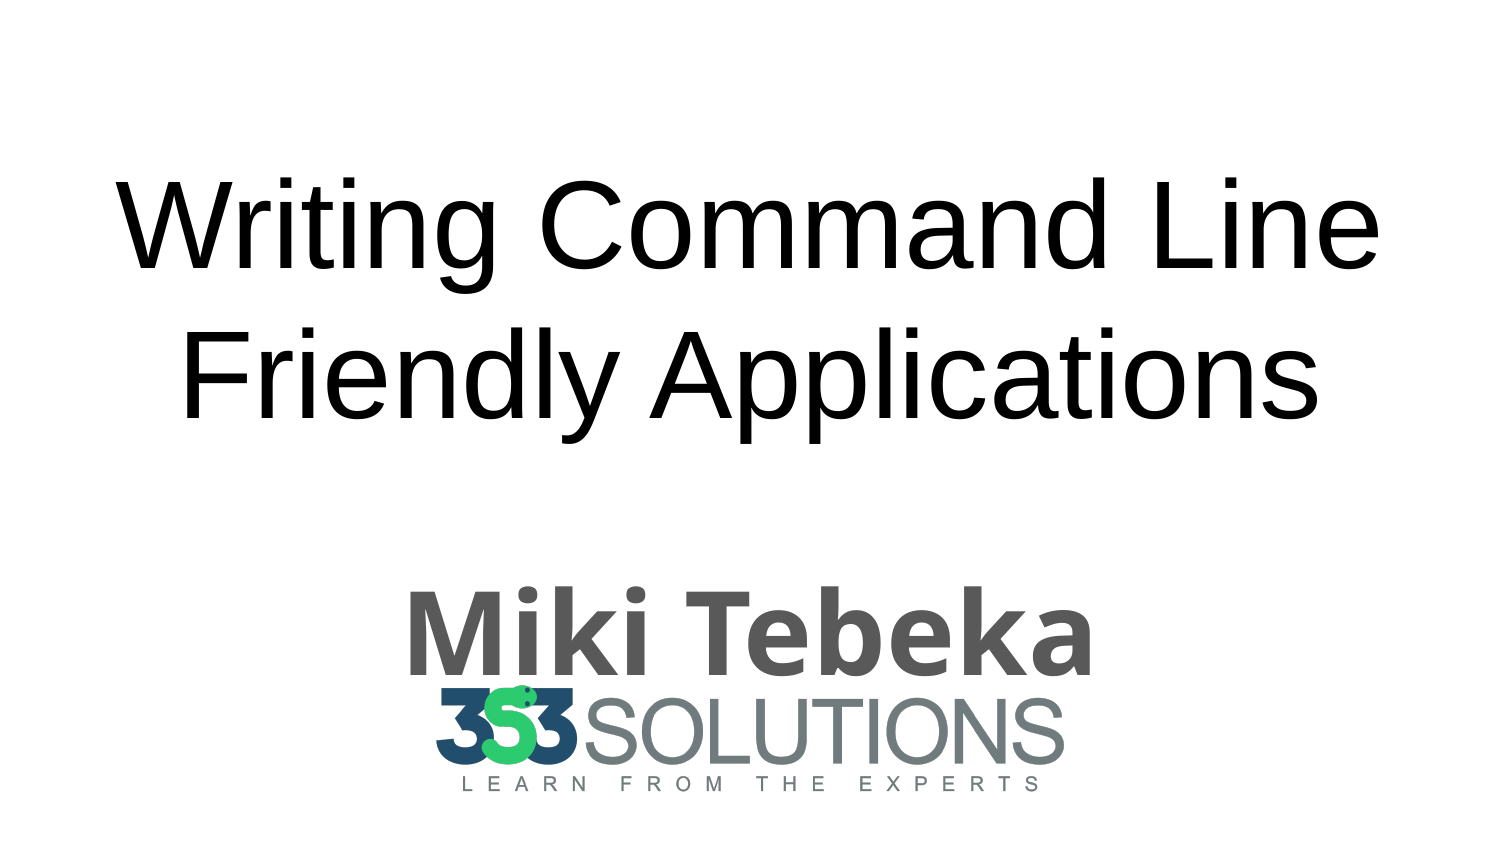

# Writing Command Line Friendly Applications
Miki Tebeka